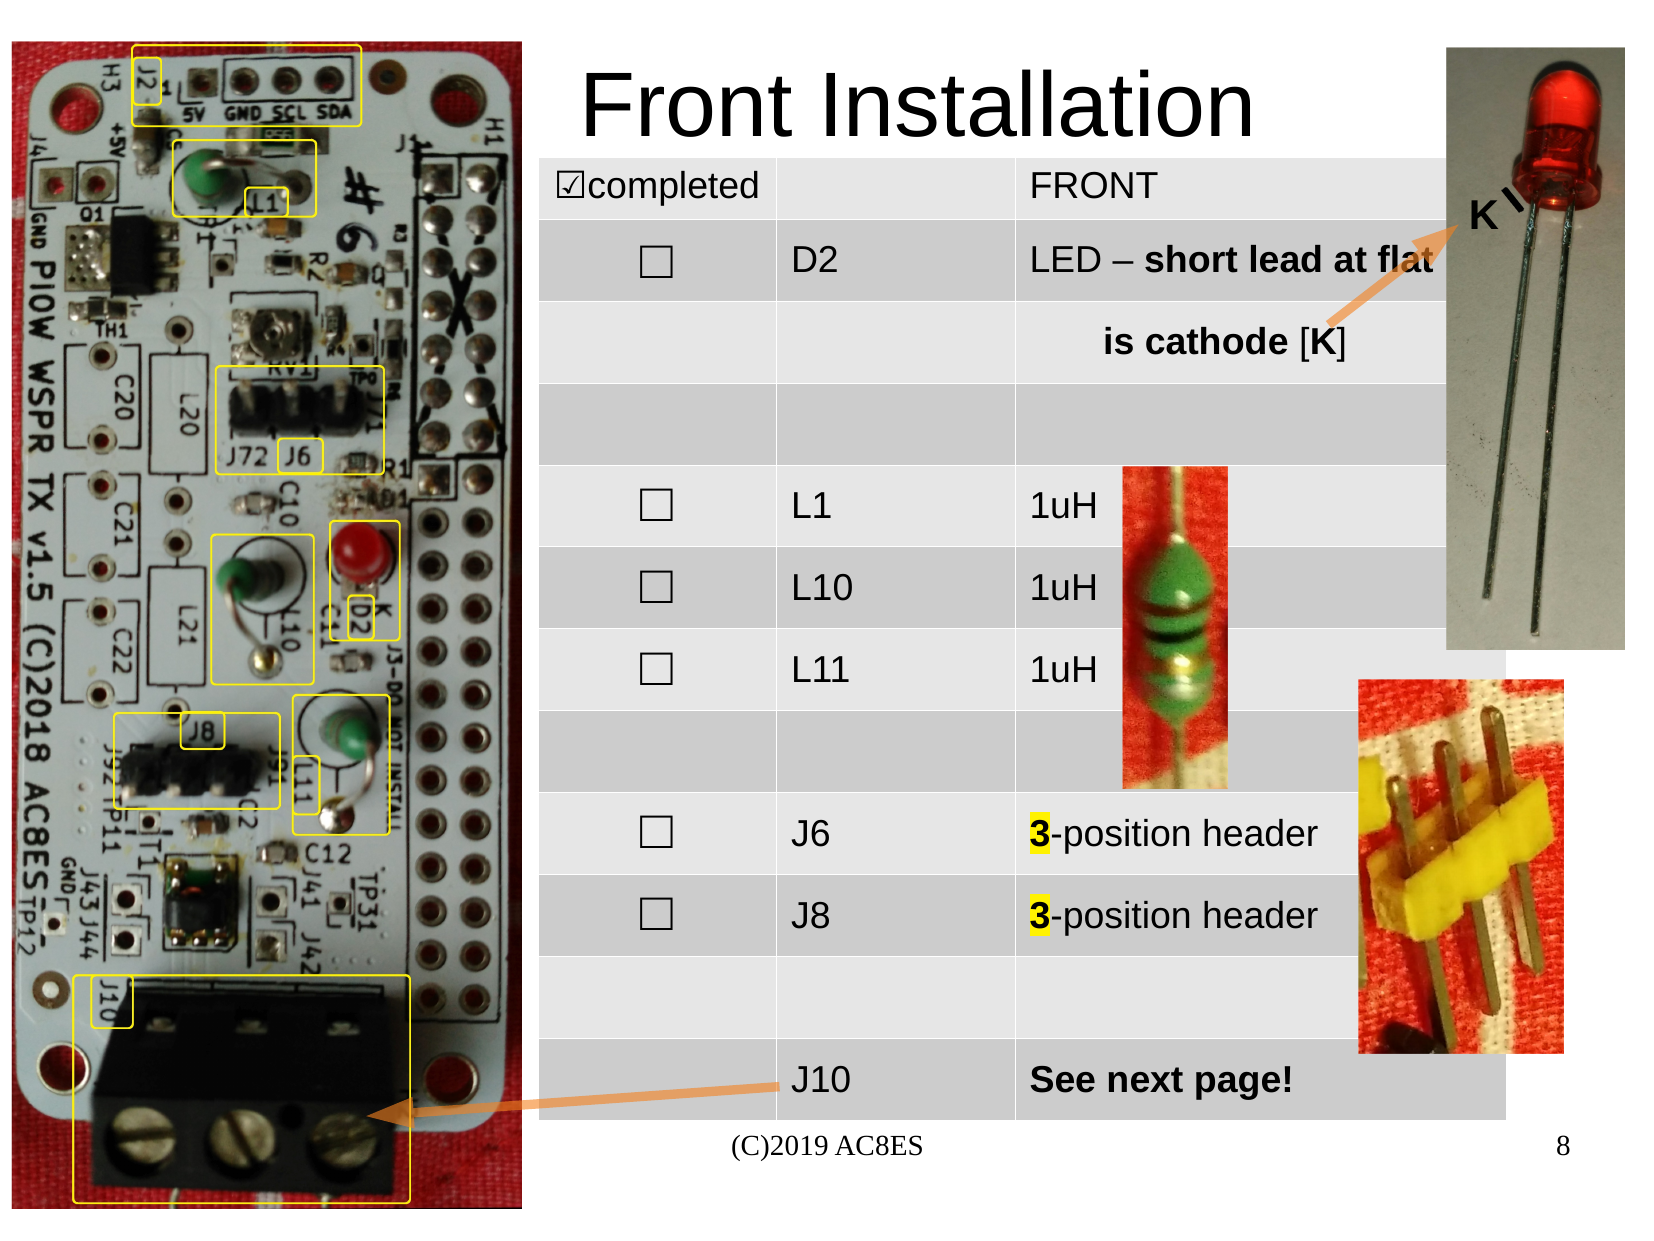

# Front Installation
| ☑completed | | FRONT |
| --- | --- | --- |
| □ | D2 | LED – short lead at flat |
| | | is cathode [K] |
| | | |
| □ | L1 | 1uH |
| □ | L10 | 1uH |
| □ | L11 | 1uH |
| | | |
| □ | J6 | 3-position header |
| □ | J8 | 3-position header |
| | | |
| | J10 | See next page! |
K
(C)2019 AC8ES
8